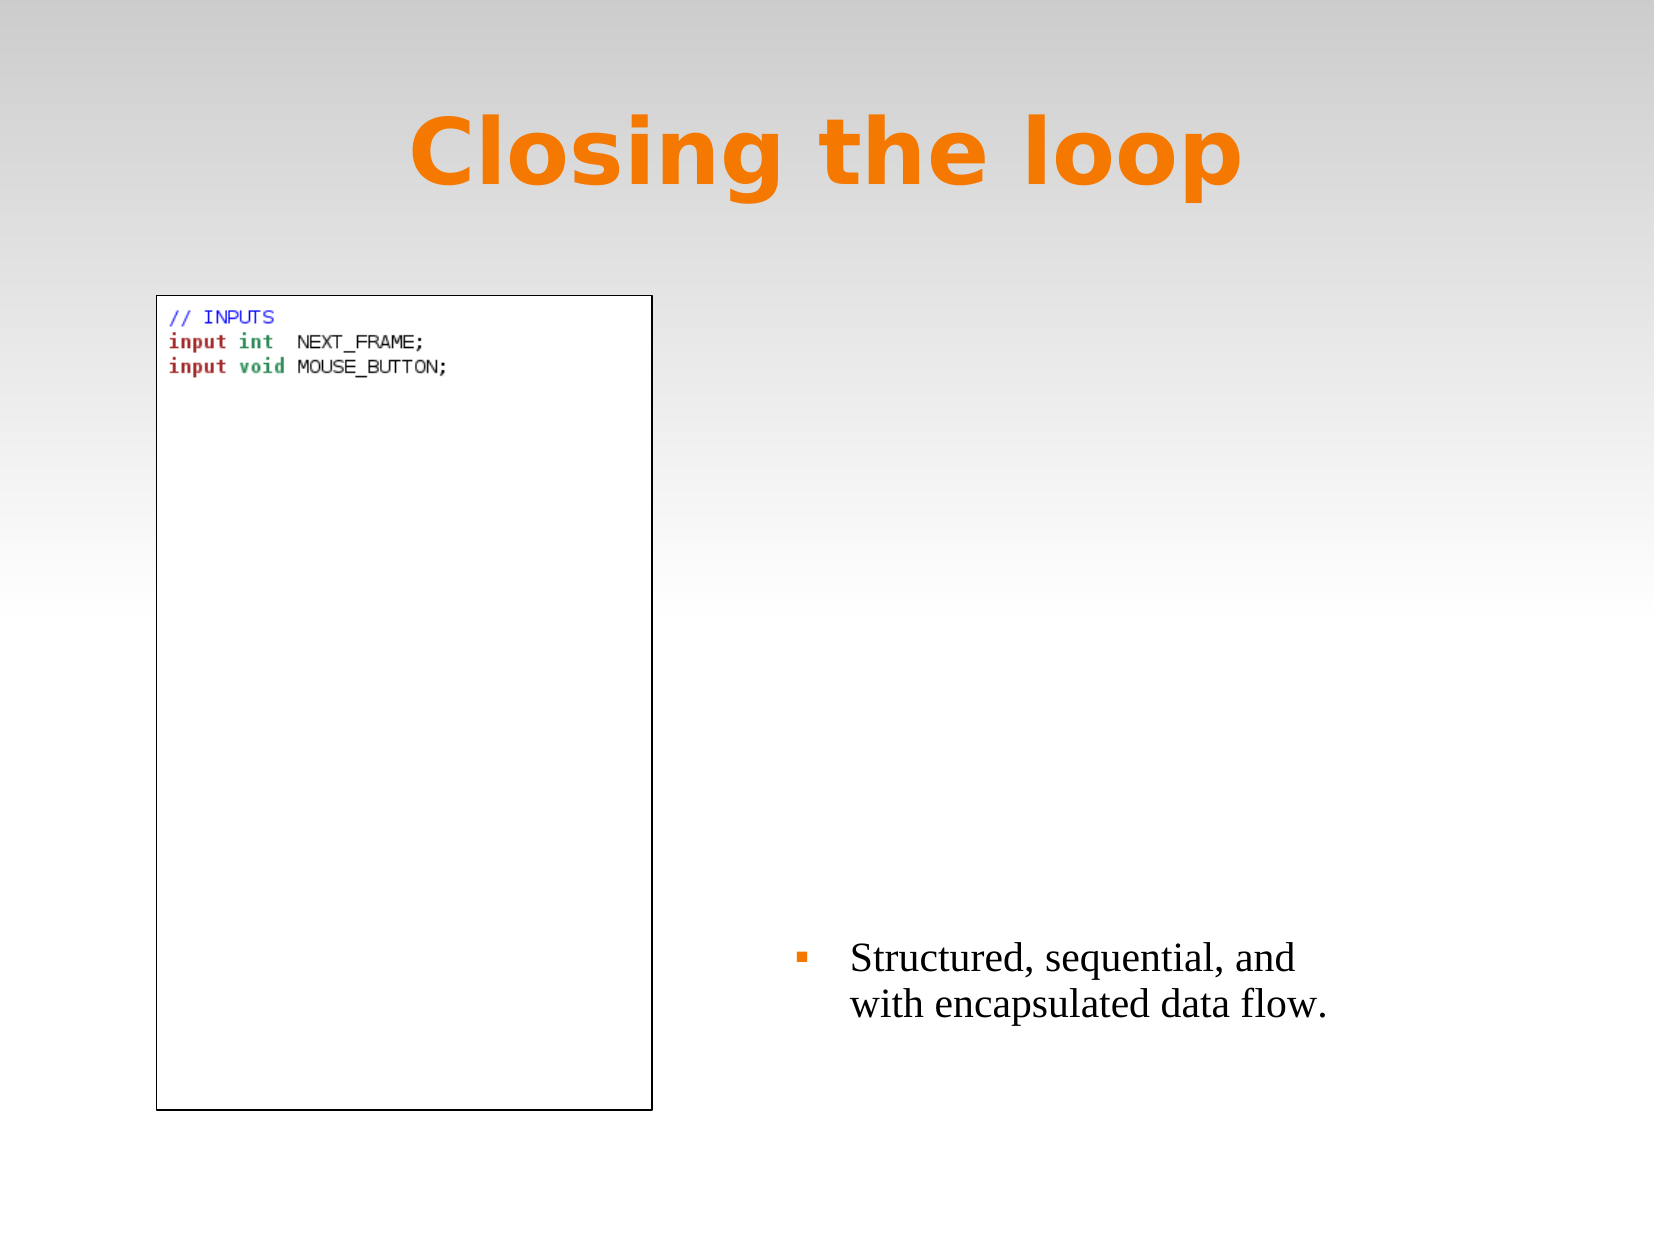

# Closing the loop
Structured, sequential, and with encapsulated data flow.